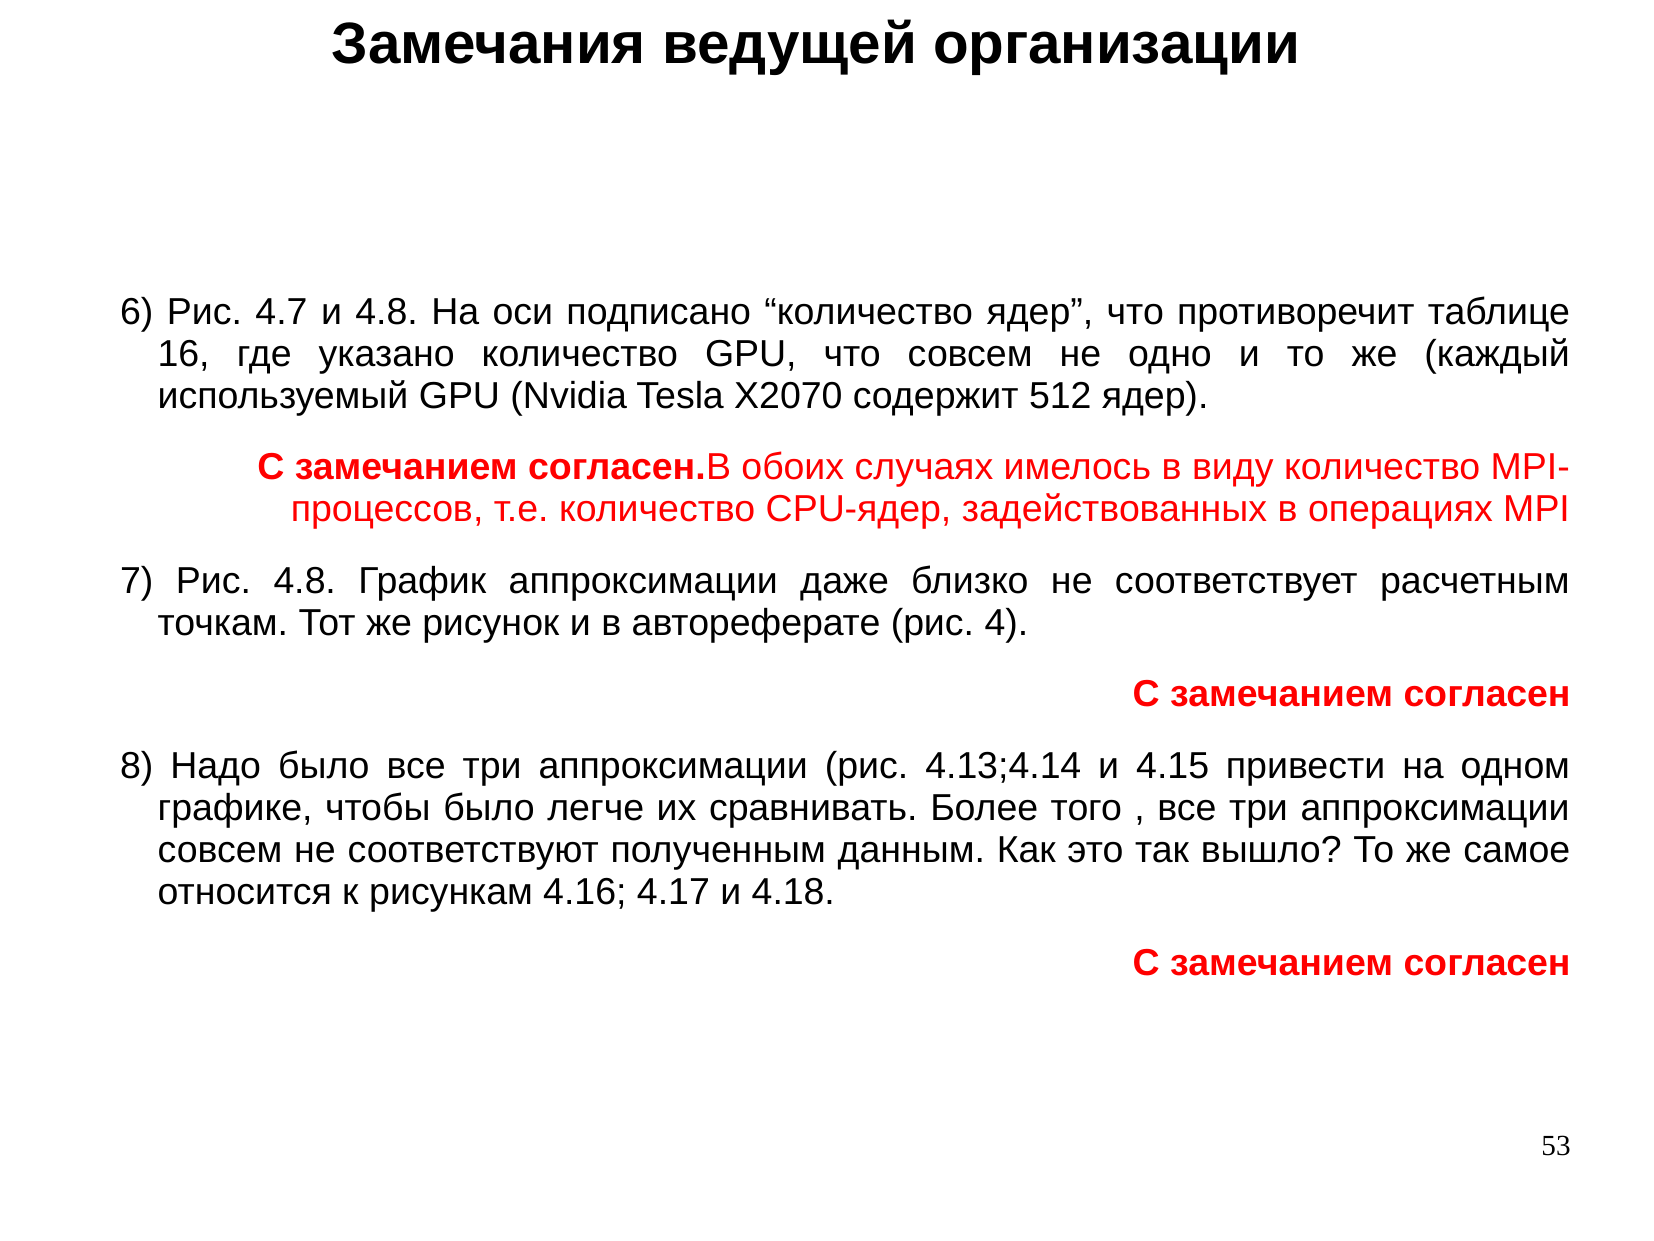

Замечания ведущей организации
# 6) Рис. 4.7 и 4.8. На оси подписано “количество ядер”, что противоречит таблице 16, где указано количество GPU, что совсем не одно и то же (каждый используемый GPU (Nvidia Tesla X2070 содержит 512 ядер).
С замечанием согласен.В обоих случаях имелось в виду количество MPI-процессов, т.е. количество CPU-ядер, задействованных в операциях MPI
7) Рис. 4.8. График аппроксимации даже близко не соответствует расчетным точкам. Тот же рисунок и в автореферате (рис. 4).
С замечанием согласен
8) Надо было все три аппроксимации (рис. 4.13;4.14 и 4.15 привести на одном графике, чтобы было легче их сравнивать. Более того , все три аппроксимации совсем не соответствуют полученным данным. Как это так вышло? То же самое относится к рисункам 4.16; 4.17 и 4.18.
С замечанием согласен
53